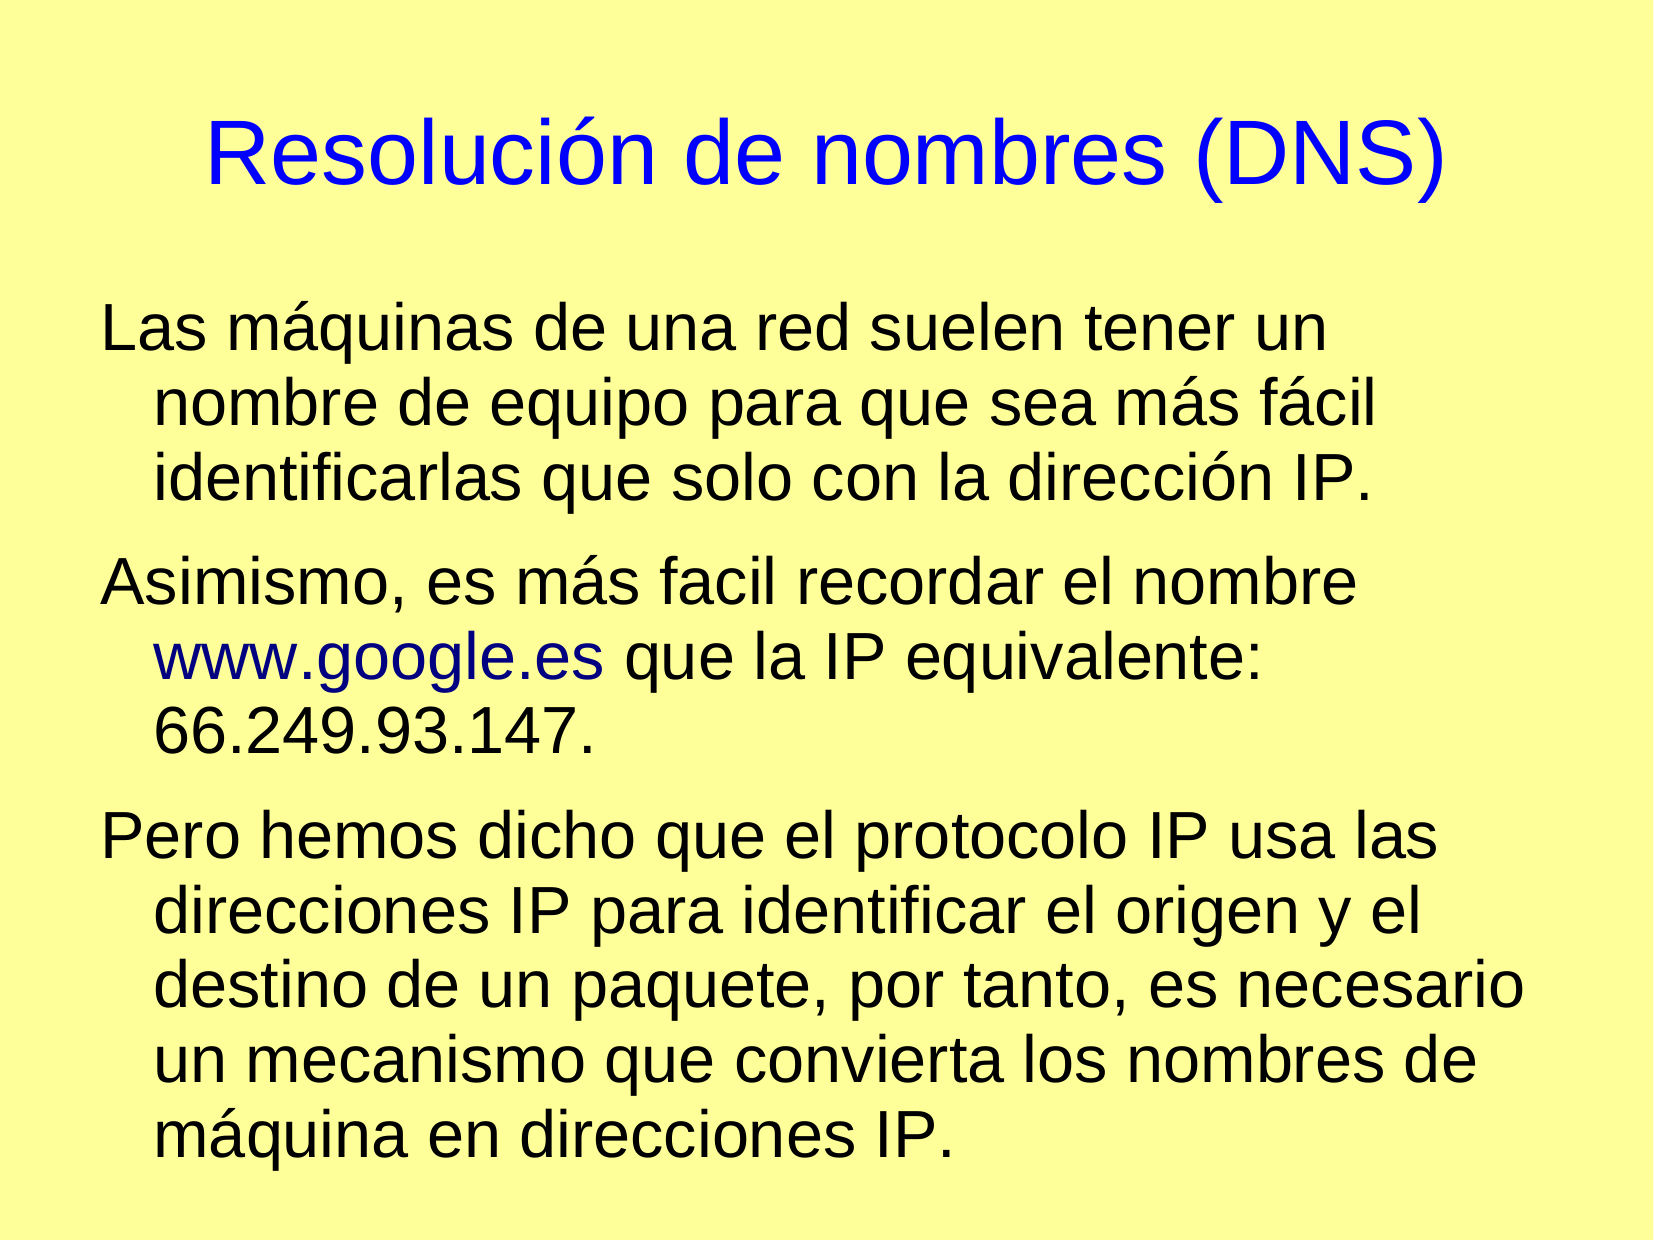

# Resolución de nombres (DNS)
Las máquinas de una red suelen tener un nombre de equipo para que sea más fácil identificarlas que solo con la dirección IP.
Asimismo, es más facil recordar el nombre www.google.es que la IP equivalente: 66.249.93.147.
Pero hemos dicho que el protocolo IP usa las direcciones IP para identificar el origen y el destino de un paquete, por tanto, es necesario un mecanismo que convierta los nombres de máquina en direcciones IP.